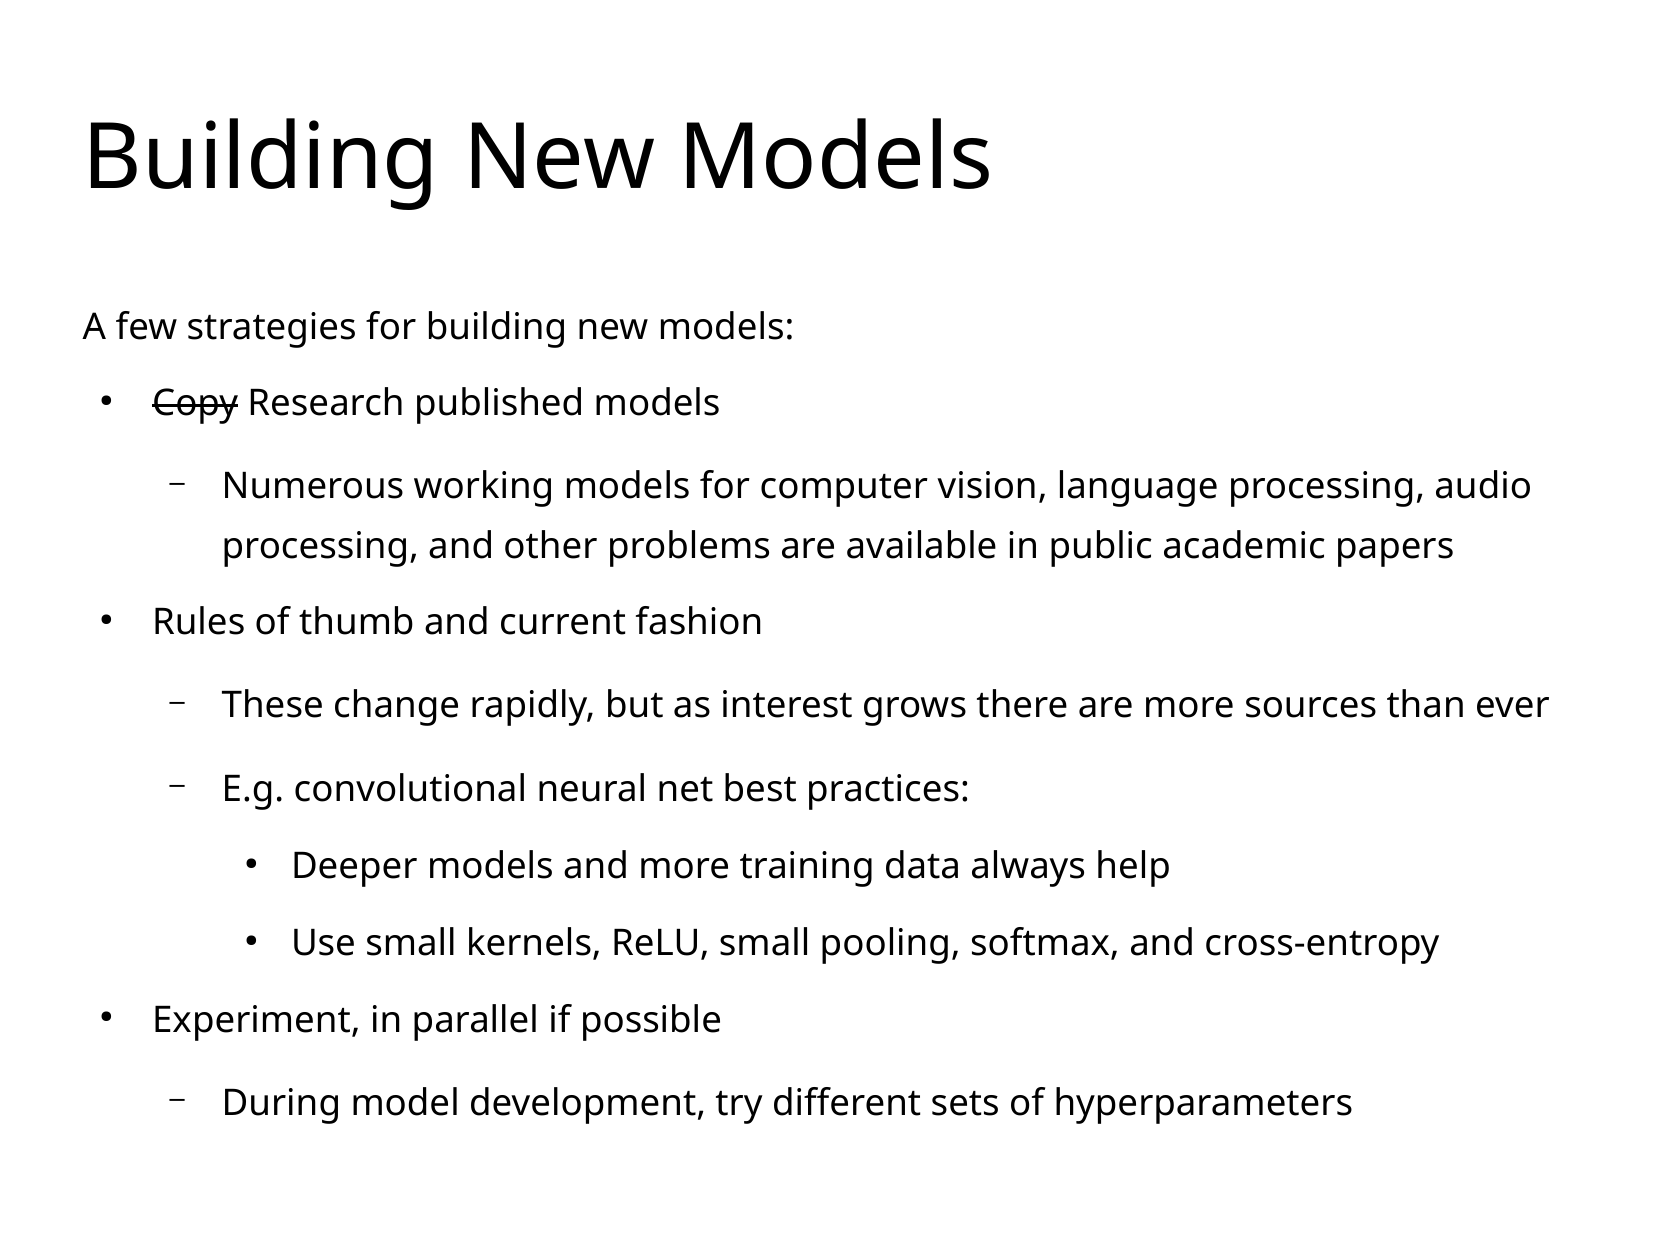

# Building New Models
A few strategies for building new models:
Copy Research published models
Numerous working models for computer vision, language processing, audio processing, and other problems are available in public academic papers
Rules of thumb and current fashion
These change rapidly, but as interest grows there are more sources than ever
E.g. convolutional neural net best practices:
Deeper models and more training data always help
Use small kernels, ReLU, small pooling, softmax, and cross-entropy
Experiment, in parallel if possible
During model development, try different sets of hyperparameters